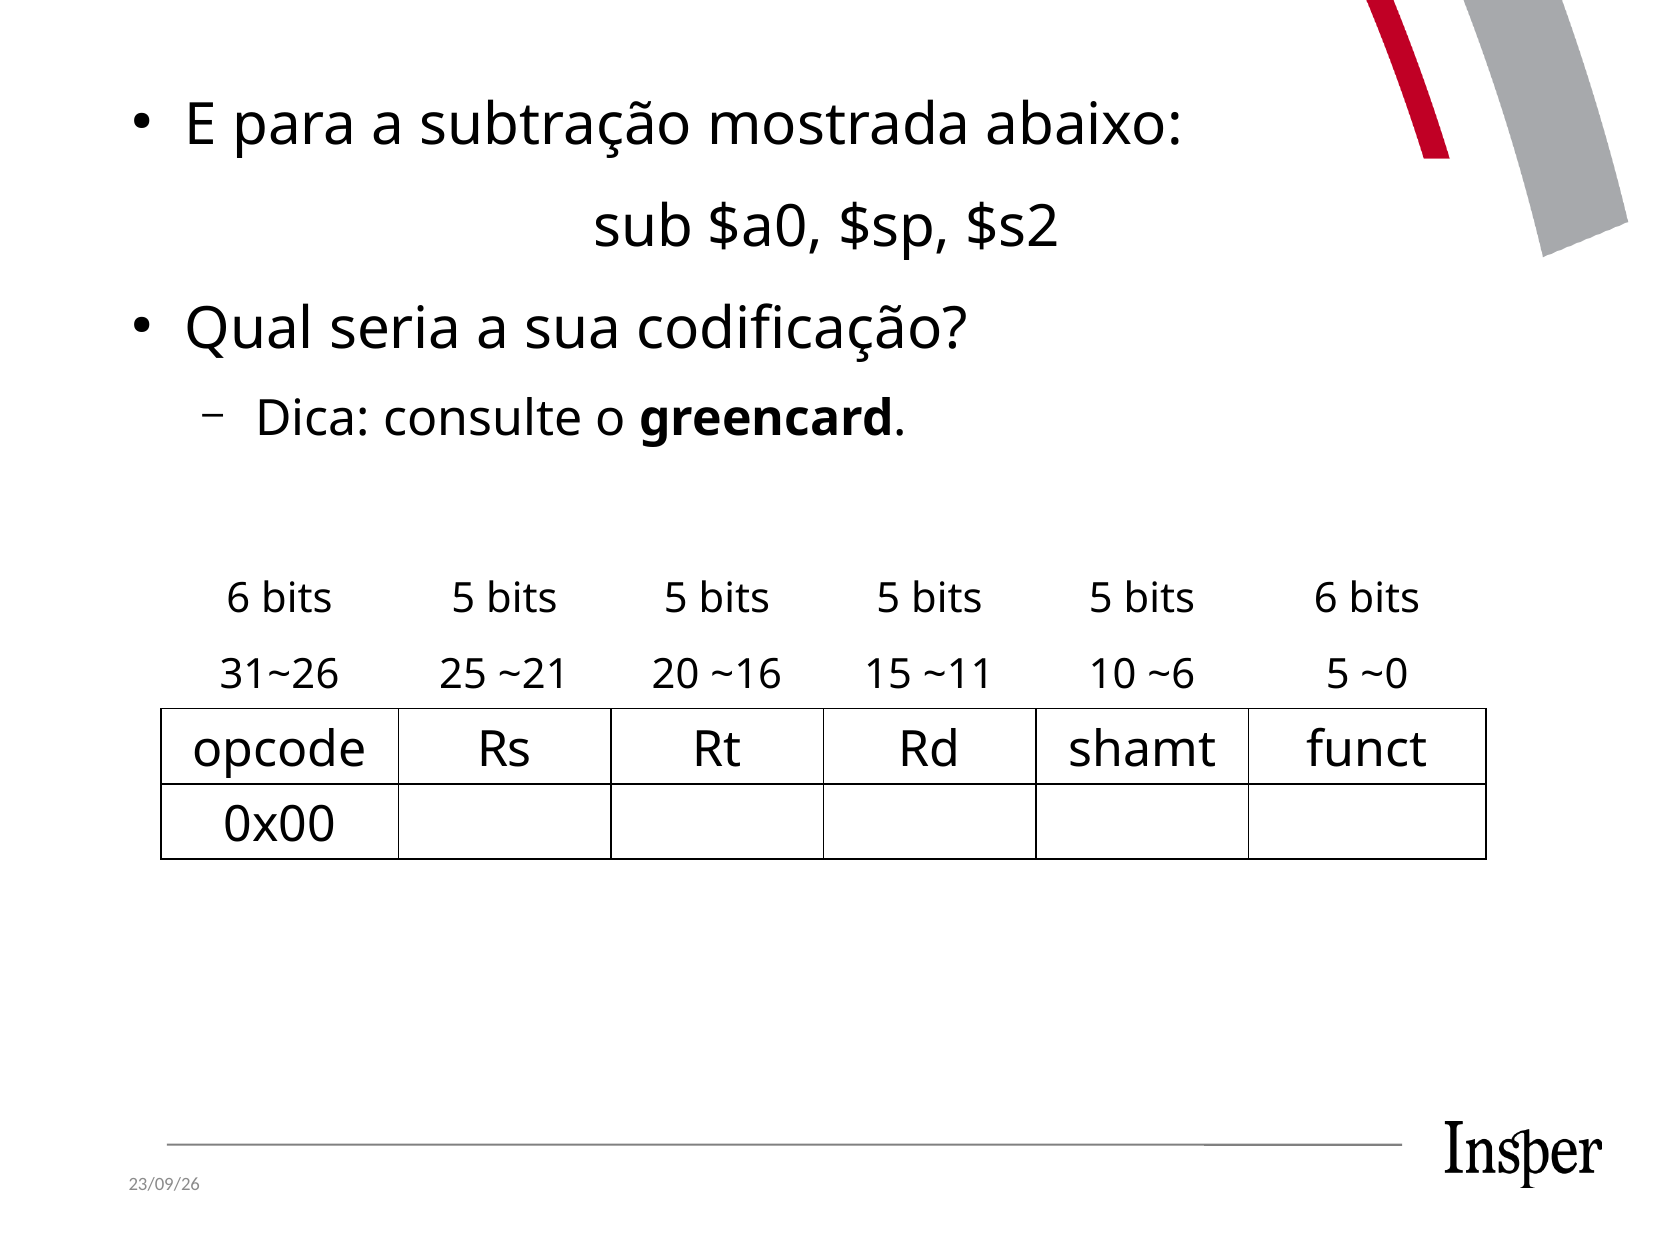

# E para a subtração mostrada abaixo:
sub $a0, $sp, $s2
Qual seria a sua codificação?
Dica: consulte o greencard.
6 bits
31~26
5 bits
25 ~21
5 bits
20 ~16
5 bits
15 ~11
5 bits
10 ~6
6 bits
5 ~0
opcode
Rs
Rt
Rd
shamt
funct
0x00